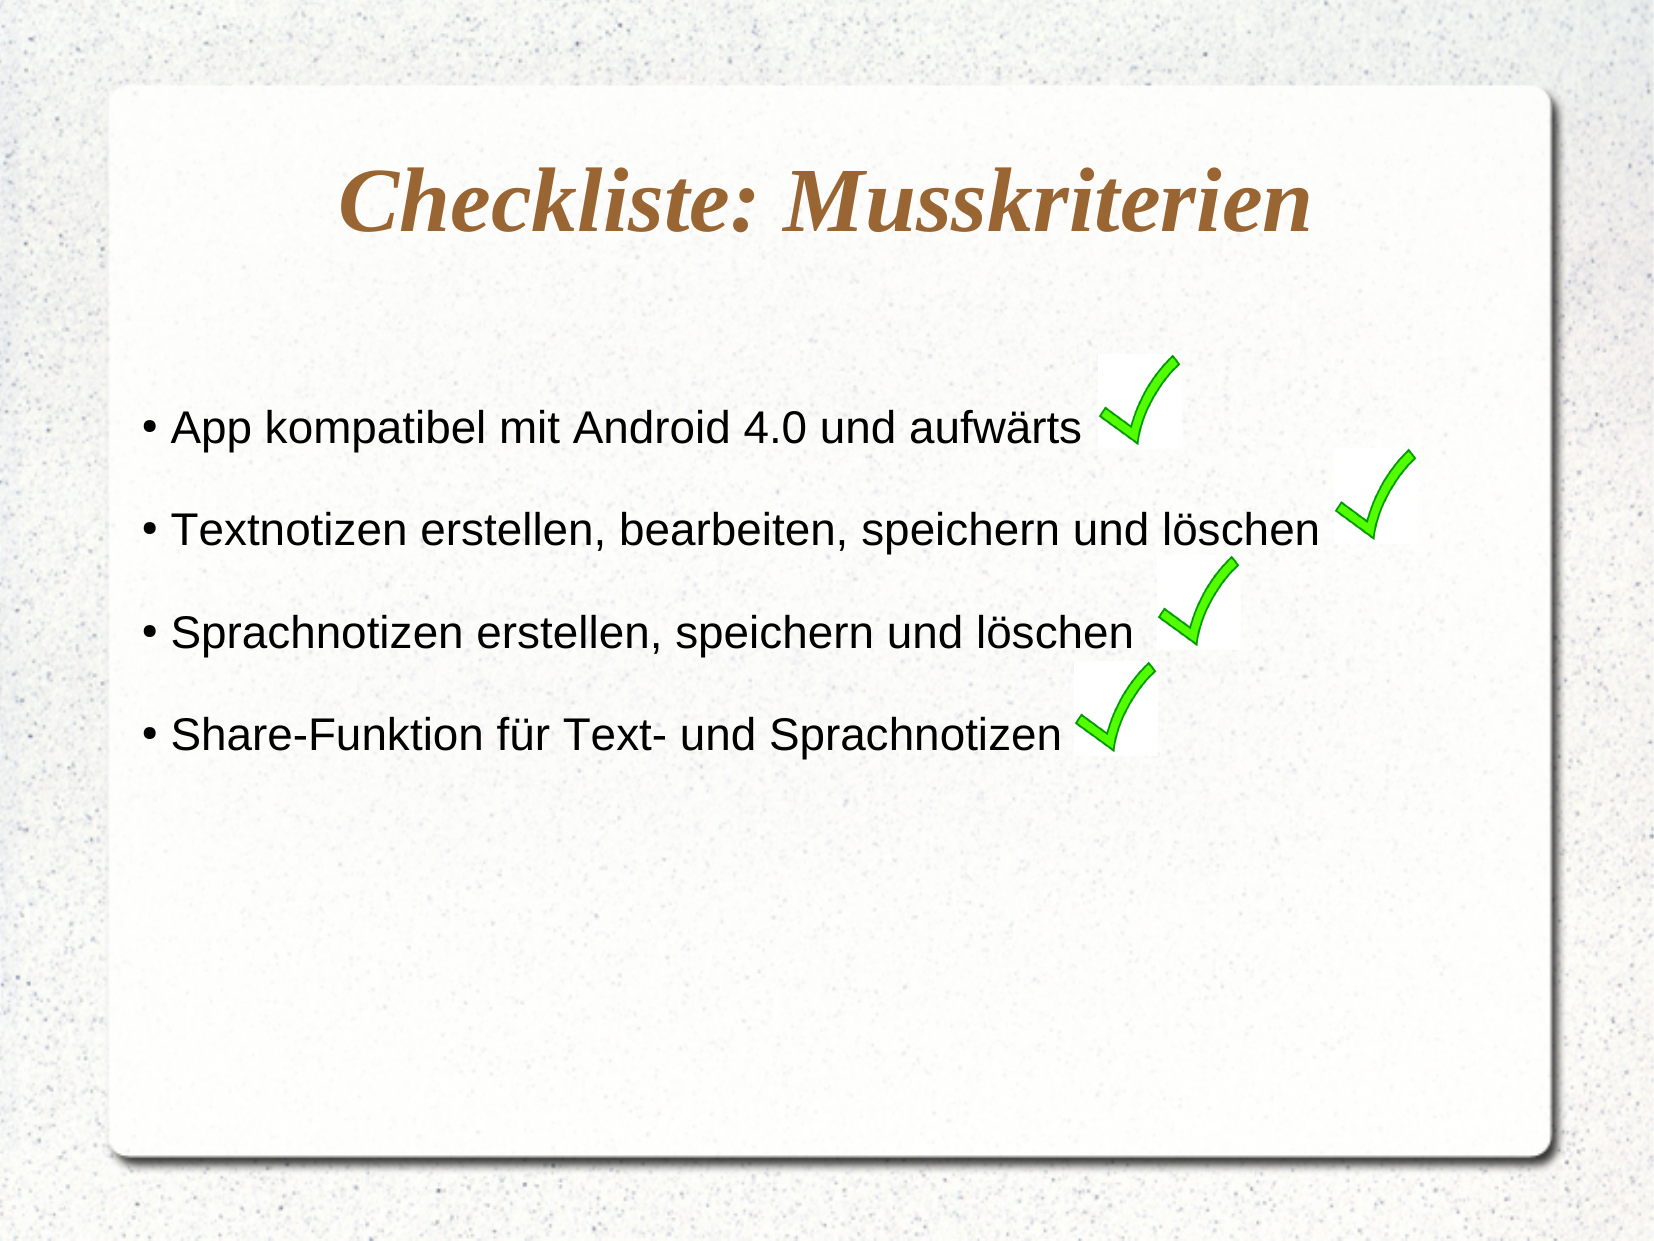

# Checkliste: Musskriterien
 App kompatibel mit Android 4.0 und aufwärts
 Textnotizen erstellen, bearbeiten, speichern und löschen
 Sprachnotizen erstellen, speichern und löschen
 Share-Funktion für Text- und Sprachnotizen